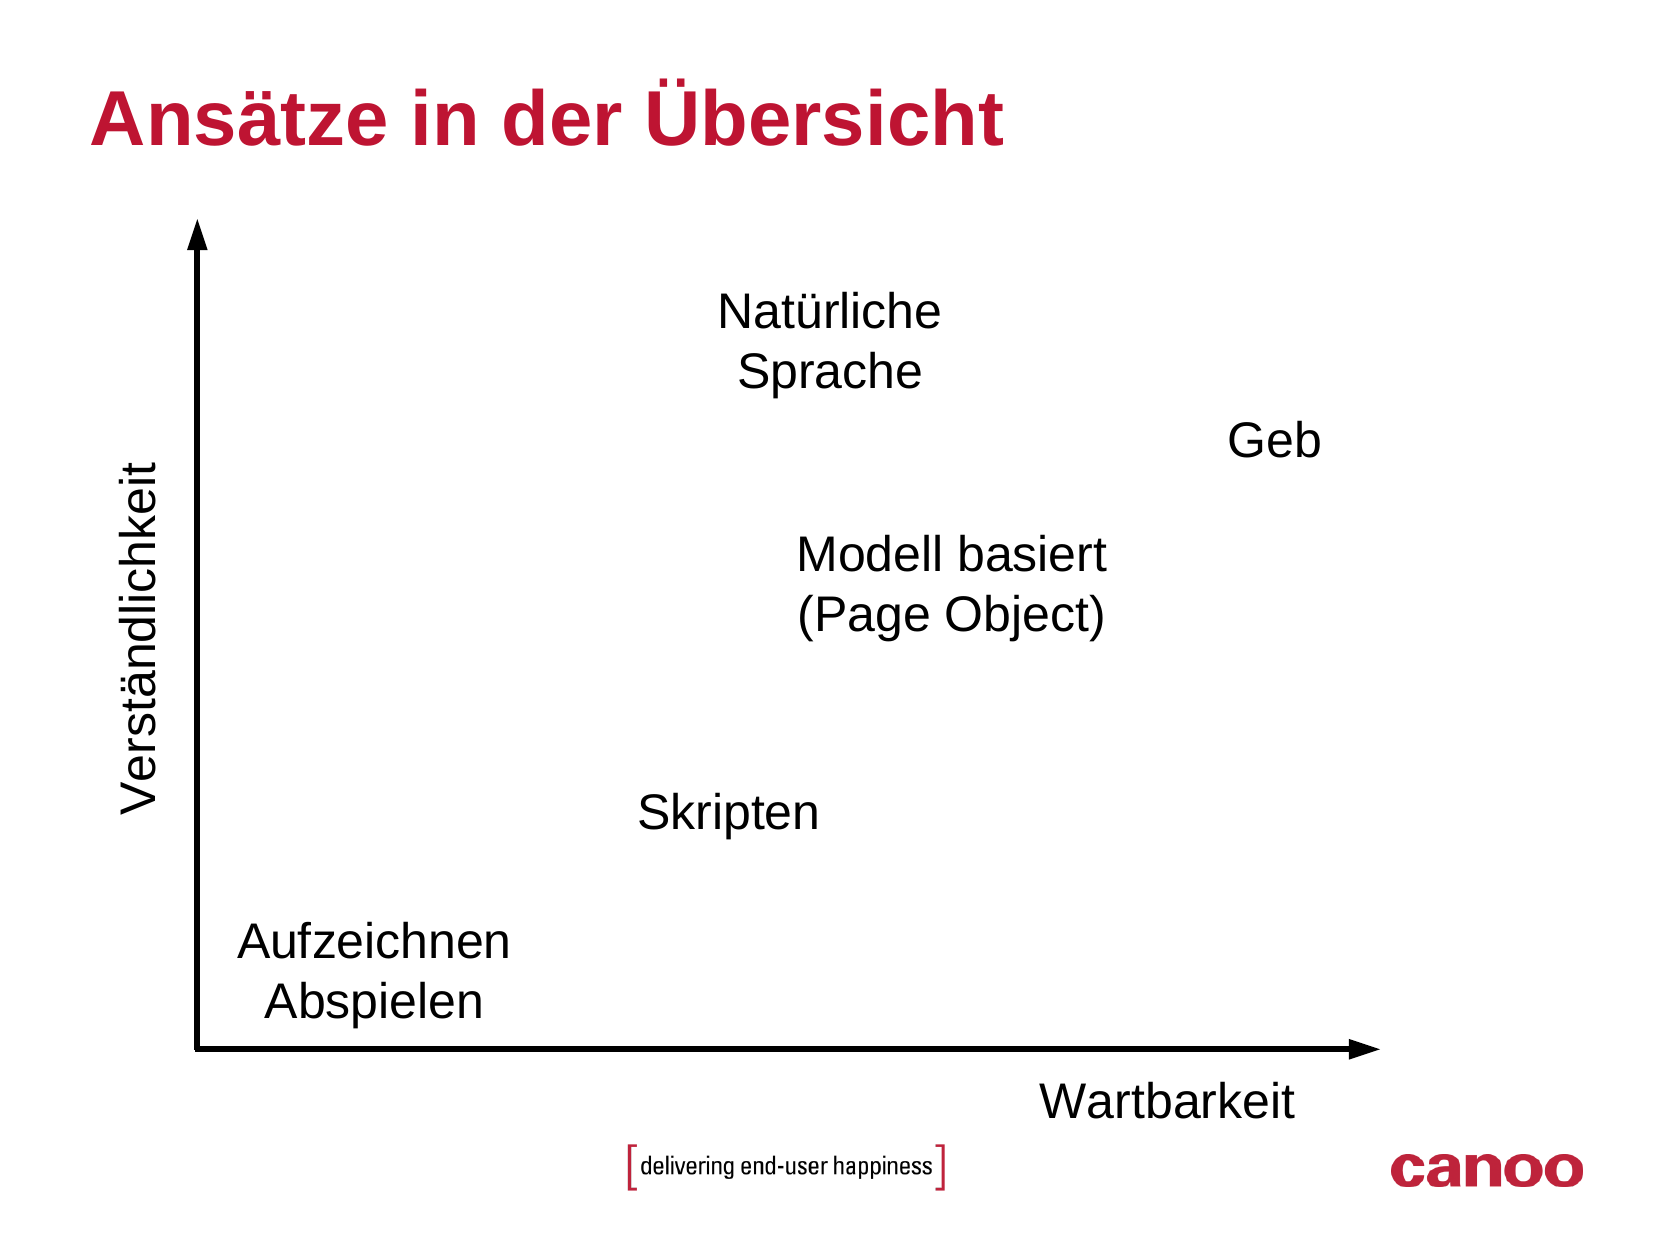

# Ansätze in der Übersicht
Natürliche
Sprache
Geb
Modell basiert
(Page Object)
Verständlichkeit
Skripten
Aufzeichnen
Abspielen
Wartbarkeit